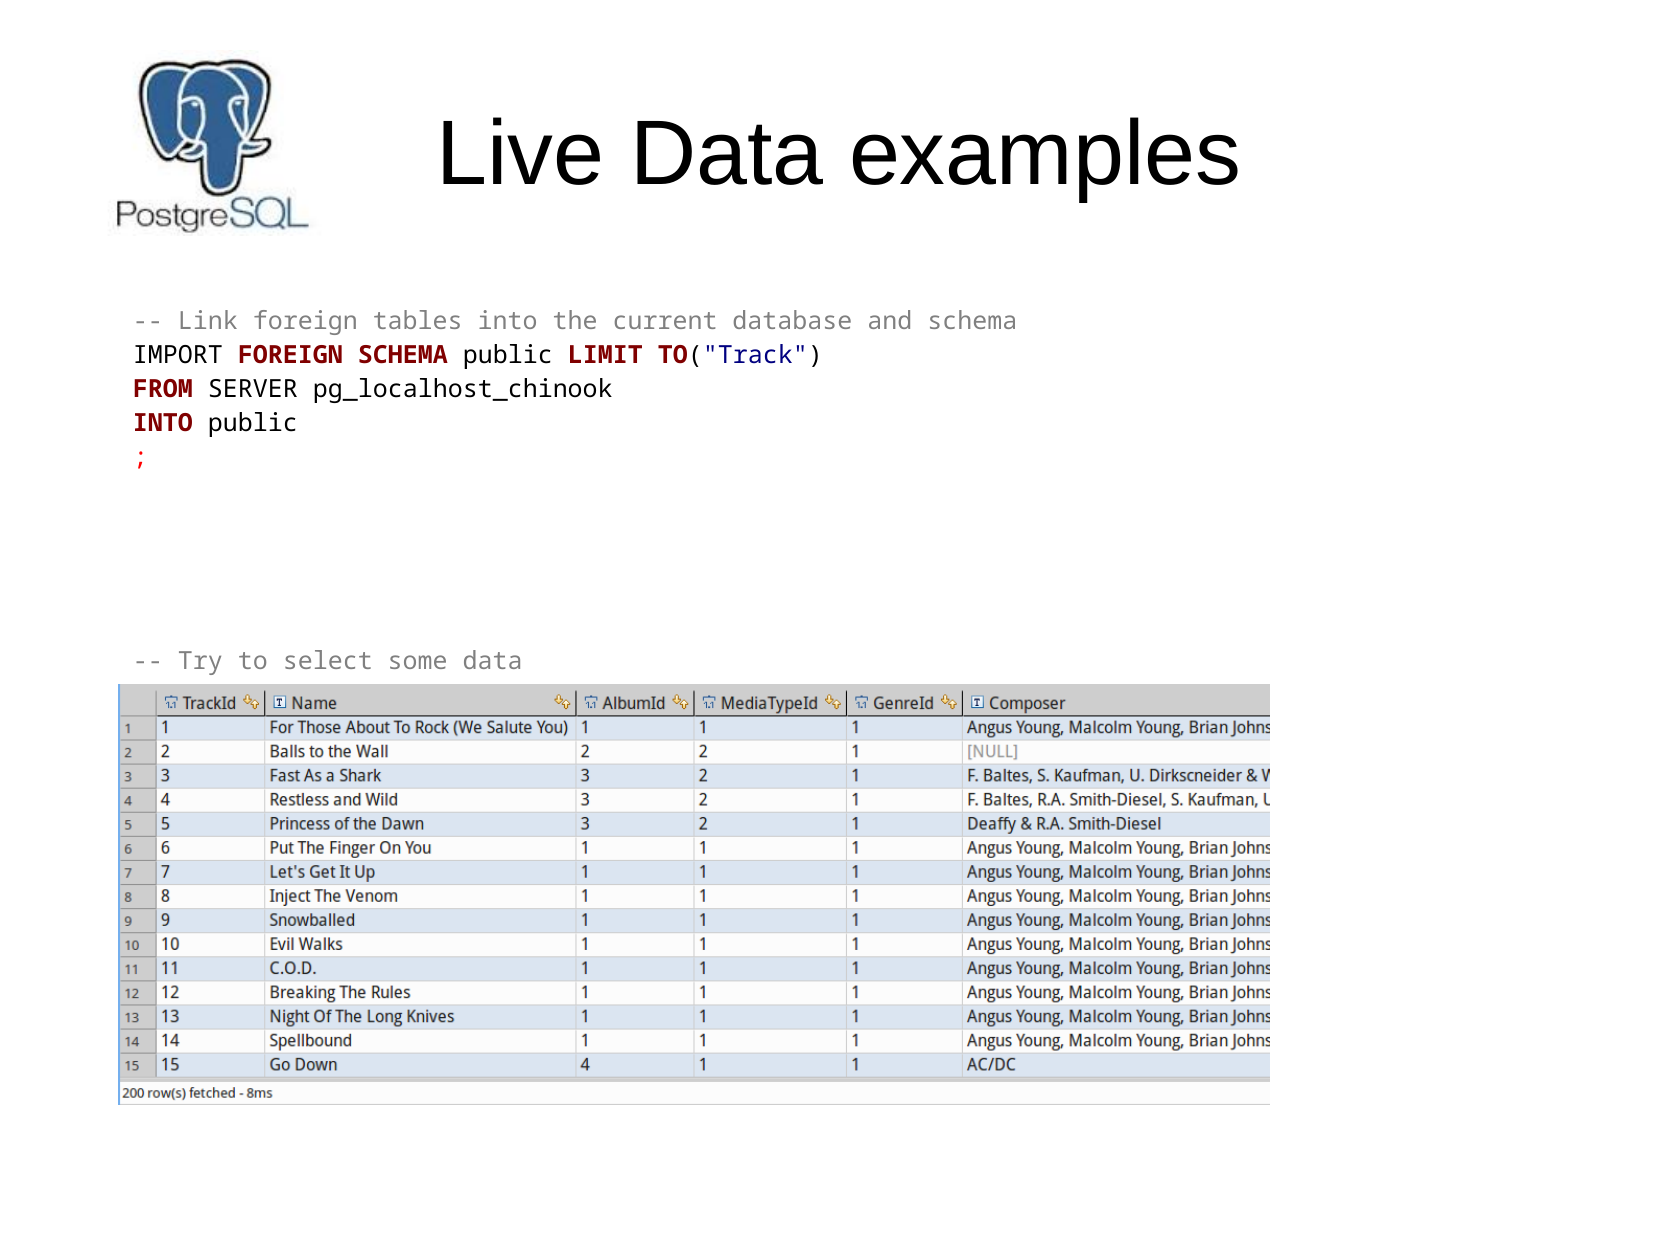

# Live Data examples
-- Link foreign tables into the current database and schema
IMPORT FOREIGN SCHEMA public LIMIT TO("Track")
FROM SERVER pg_localhost_chinook
INTO public
;
-- Try to select some data
SELECT * FROM "Track";